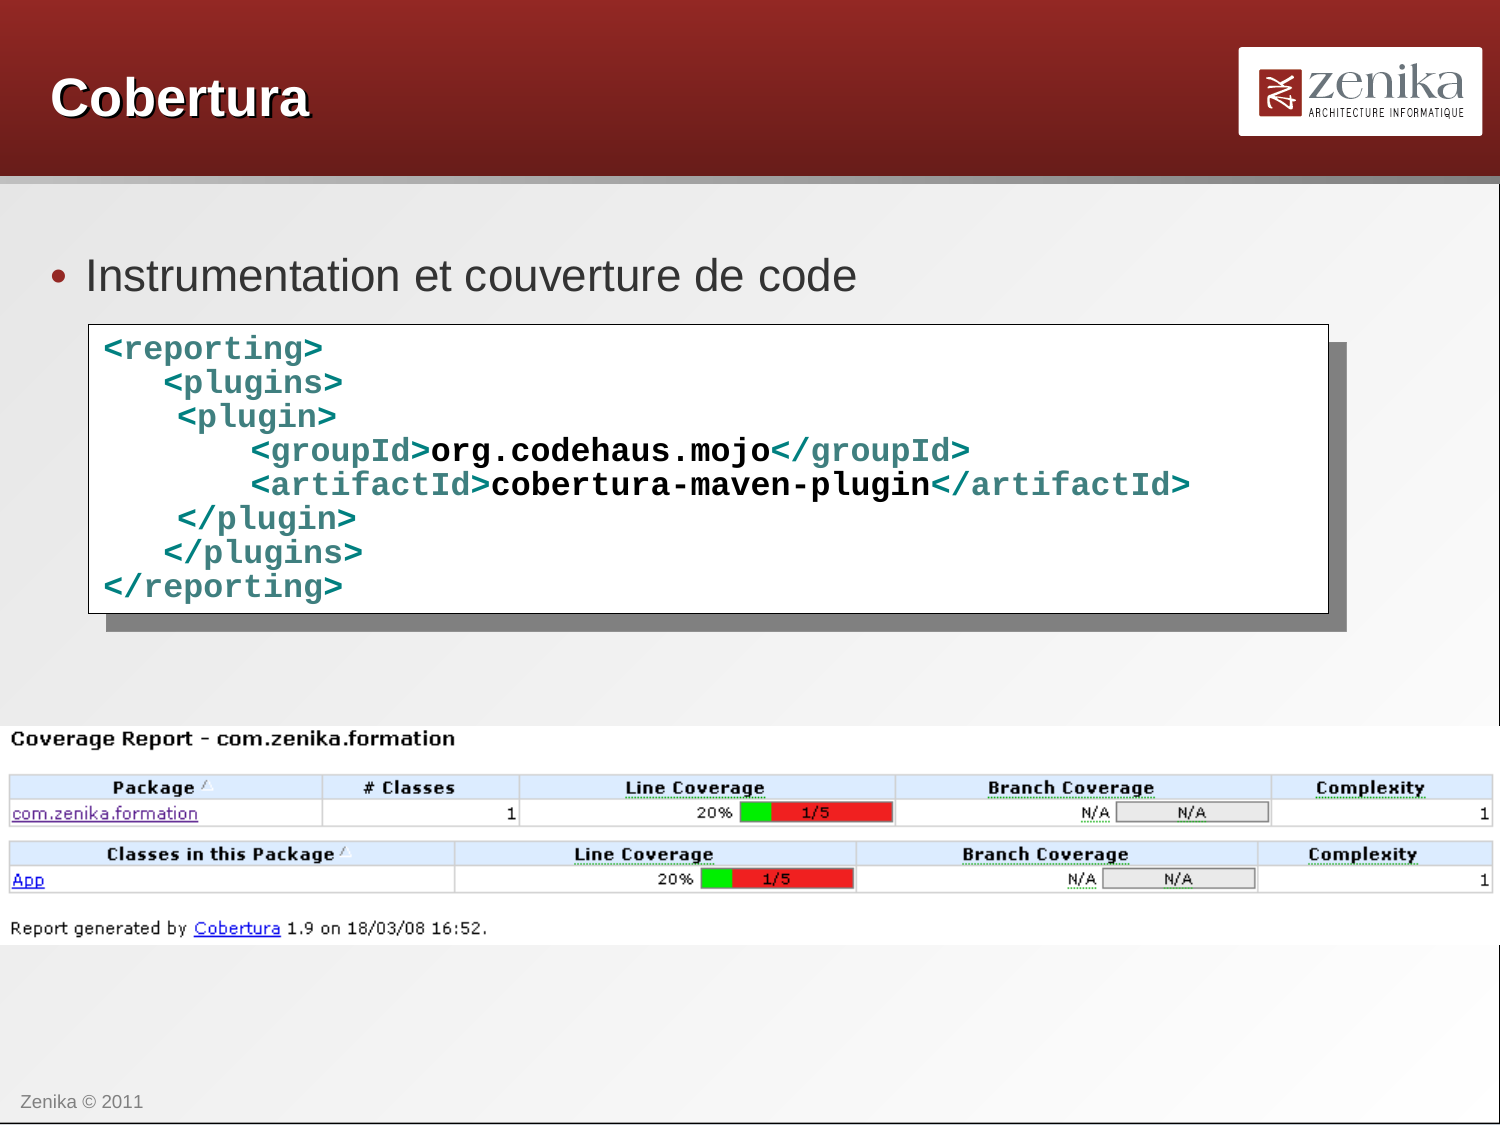

# Cobertura
Instrumentation et couverture de code
<reporting>
 <plugins>
	<plugin>
		<groupId>org.codehaus.mojo</groupId>
		<artifactId>cobertura-maven-plugin</artifactId>
	</plugin>
 </plugins>
</reporting>